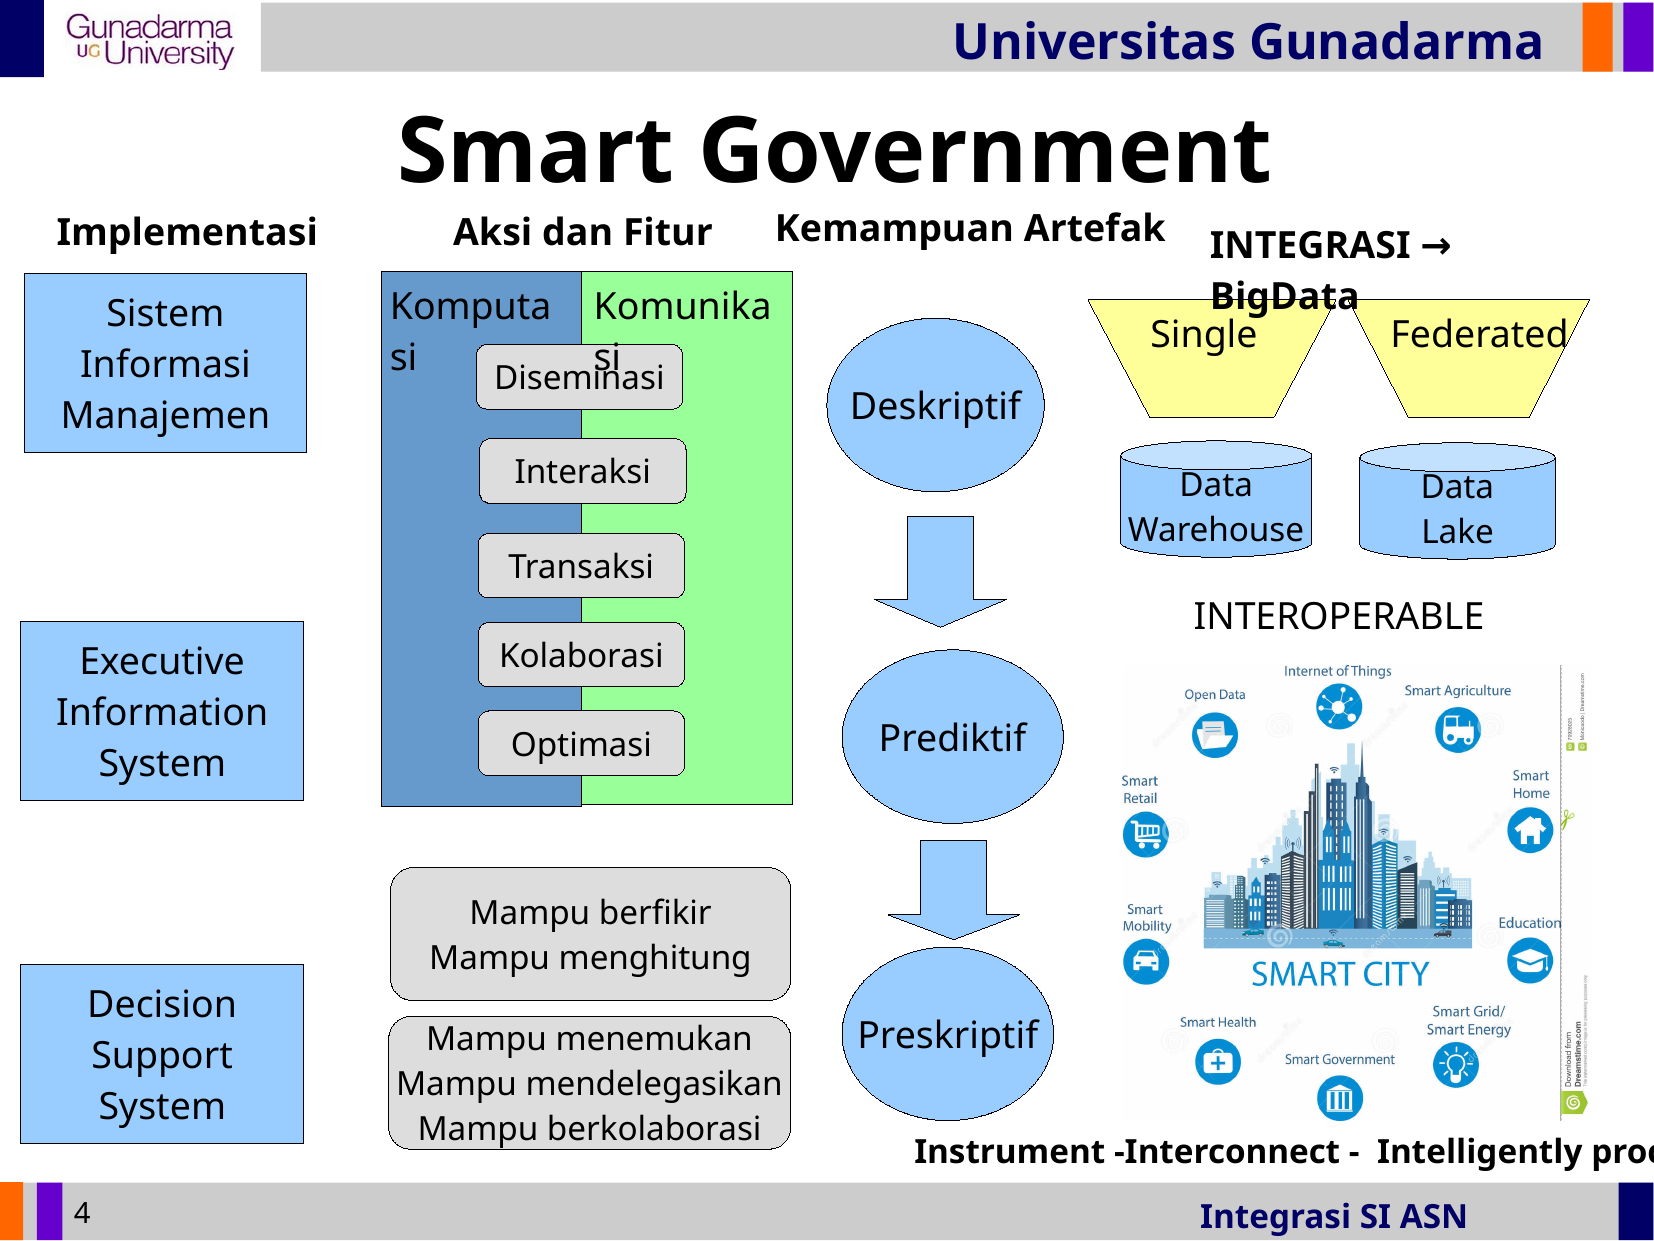

# Smart Government
Kemampuan Artefak
Implementasi
Aksi dan Fitur
INTEGRASI → BigData
Komputasi
Komunikasi
Sistem
Informasi
Manajemen
Single
Federated
Deskriptif
Diseminasi
Interaksi
Data
Warehouse
Data
Lake
Transaksi
INTEROPERABLE
Executive
Information
System
Kolaborasi
Prediktif
Optimasi
Mampu berfikir
Mampu menghitung
Preskriptif
Decision
Support
System
Mampu menemukan
Mampu mendelegasikan
Mampu berkolaborasi
Instrument -Interconnect - Intelligently process